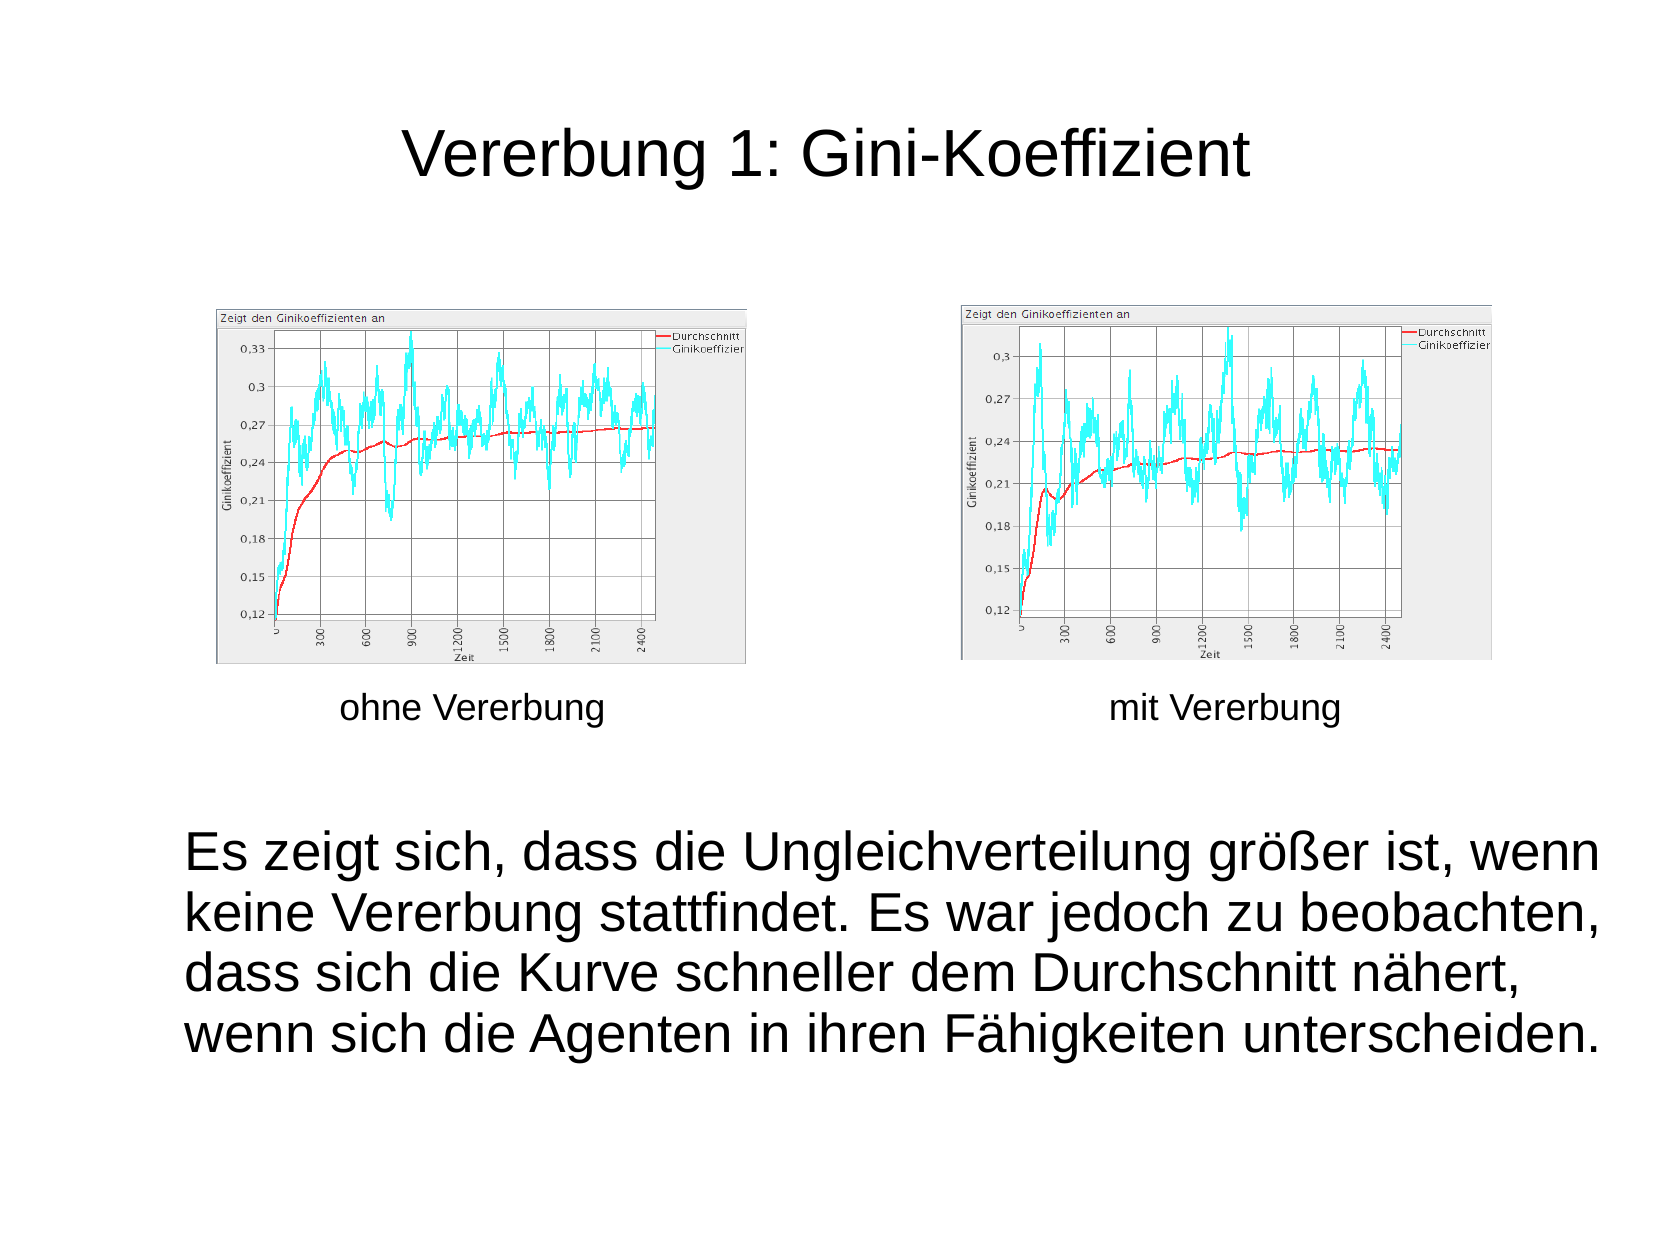

# Vererbung 1: Gini-Koeffizient
ohne Vererbung
mit Vererbung
Es zeigt sich, dass die Ungleichverteilung größer ist, wenn keine Vererbung stattfindet. Es war jedoch zu beobachten, dass sich die Kurve schneller dem Durchschnitt nähert, wenn sich die Agenten in ihren Fähigkeiten unterscheiden.